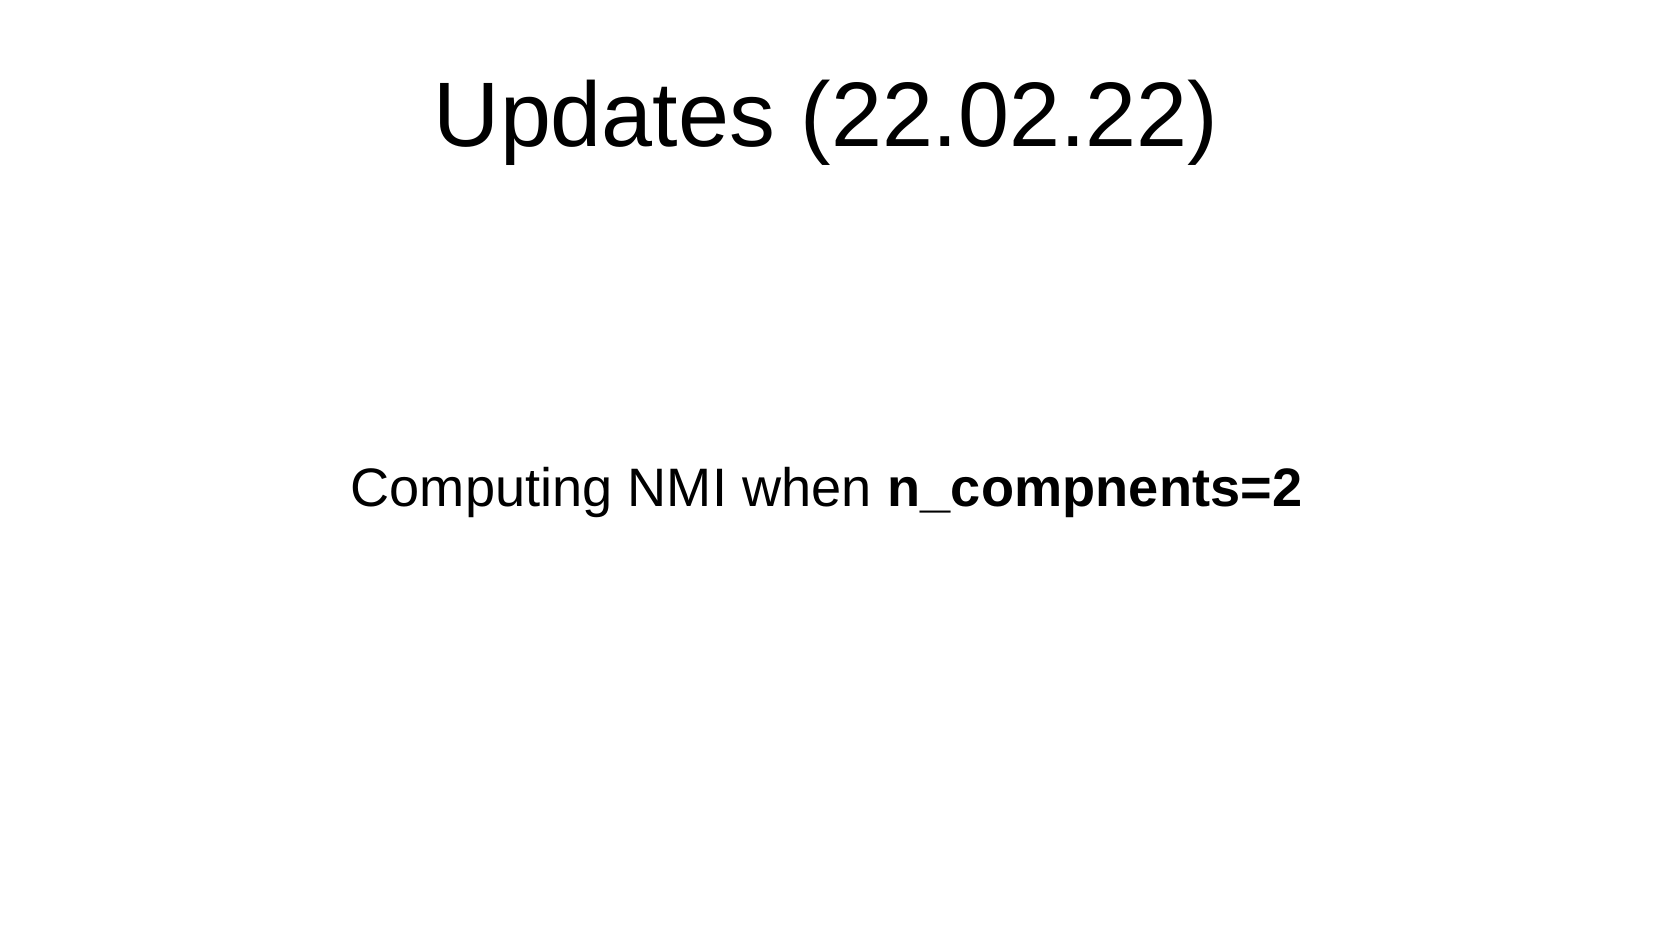

# Updates (22.02.22)
Computing NMI when n_compnents=2